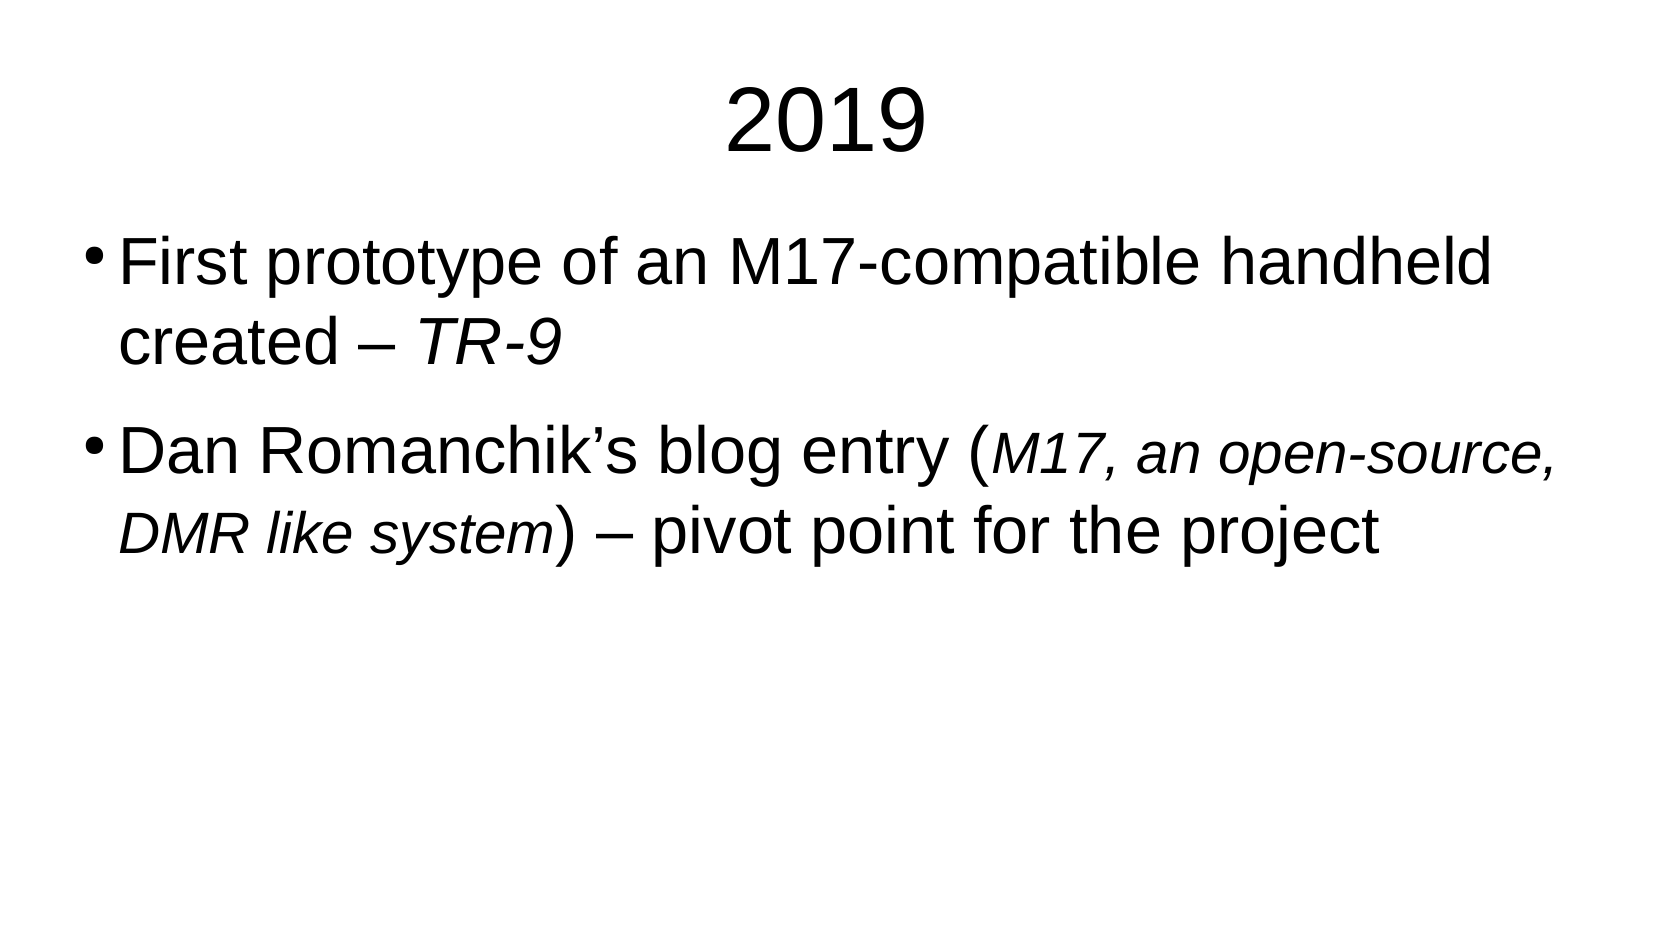

2019
First prototype of an M17-compatible handheld created – TR-9
Dan Romanchik’s blog entry (M17, an open-source, DMR like system) – pivot point for the project